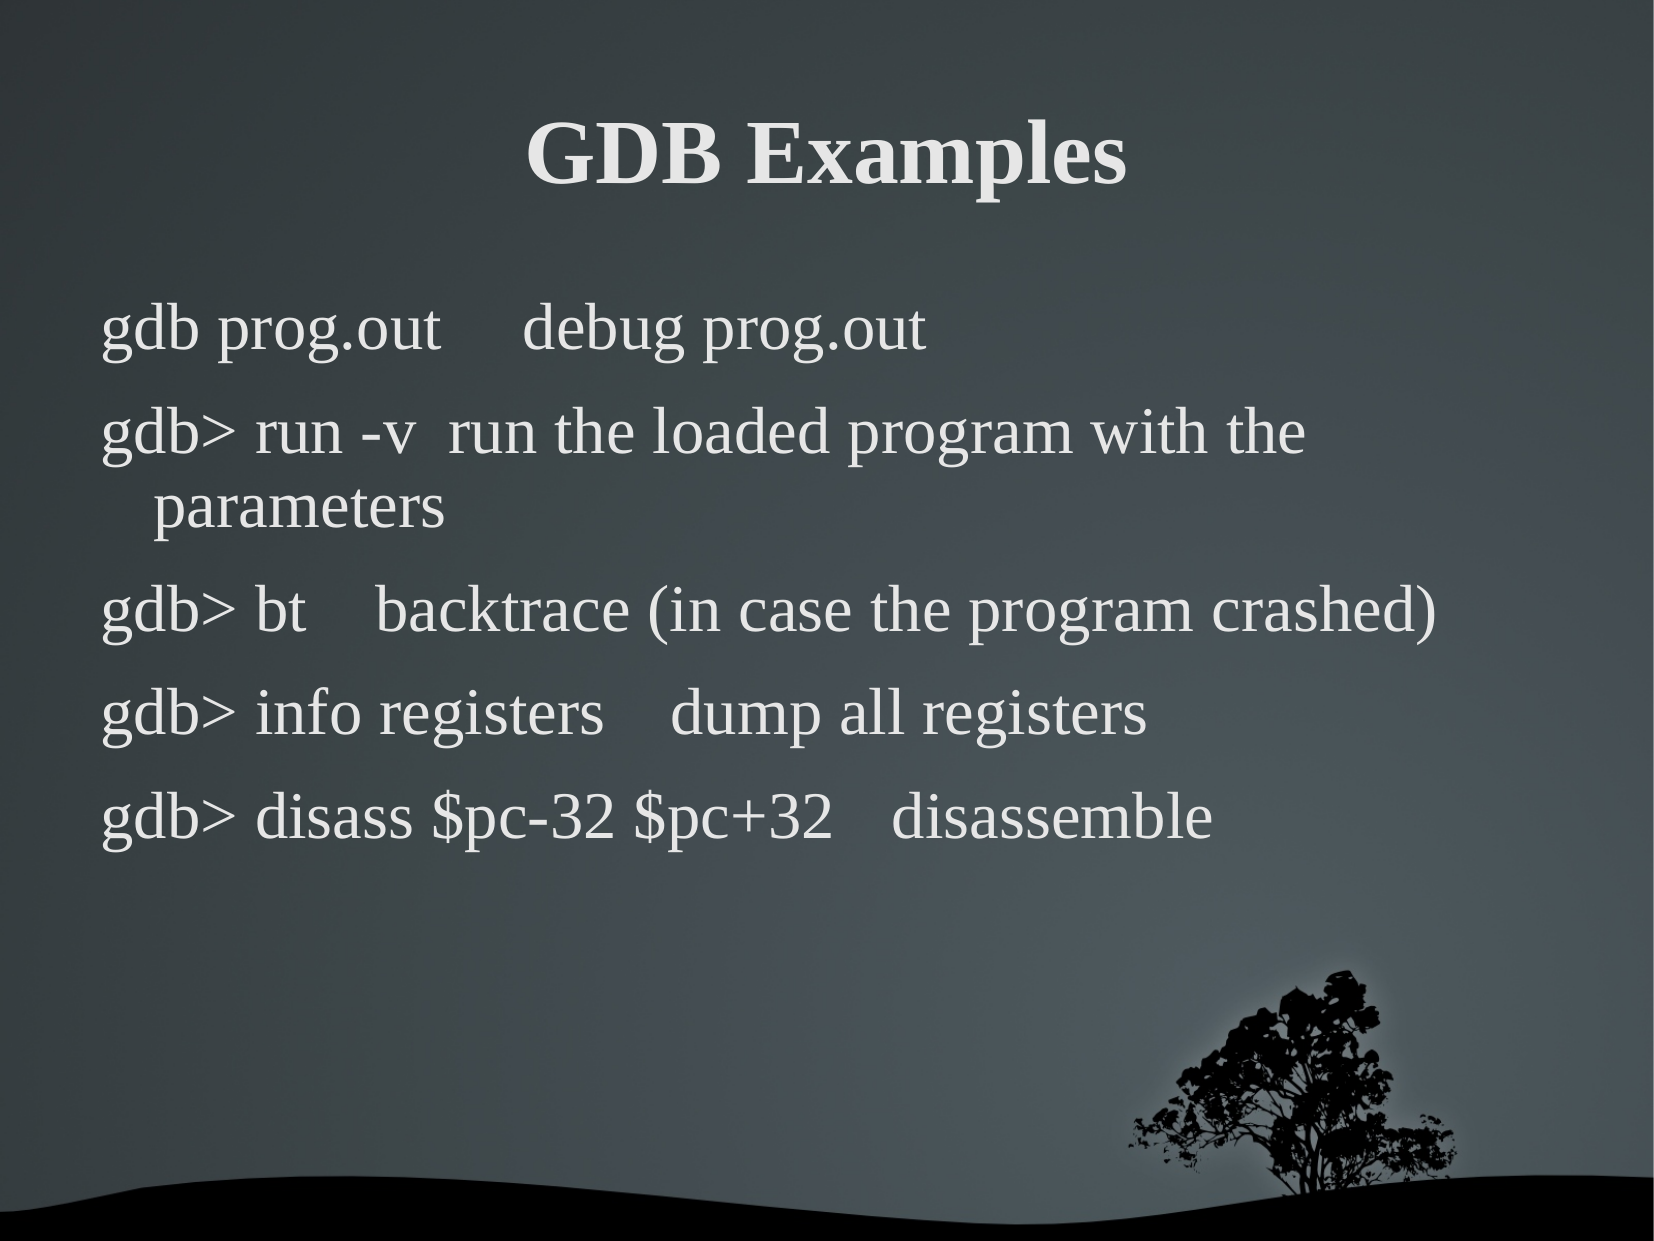

# GDB Examples
gdb prog.out 	debug prog.out
gdb> run -v 	run the loaded program with the parameters
gdb> bt 	backtrace (in case the program crashed)
gdb> info registers 	dump all registers
gdb> disass $pc-32 $pc+32 	disassemble